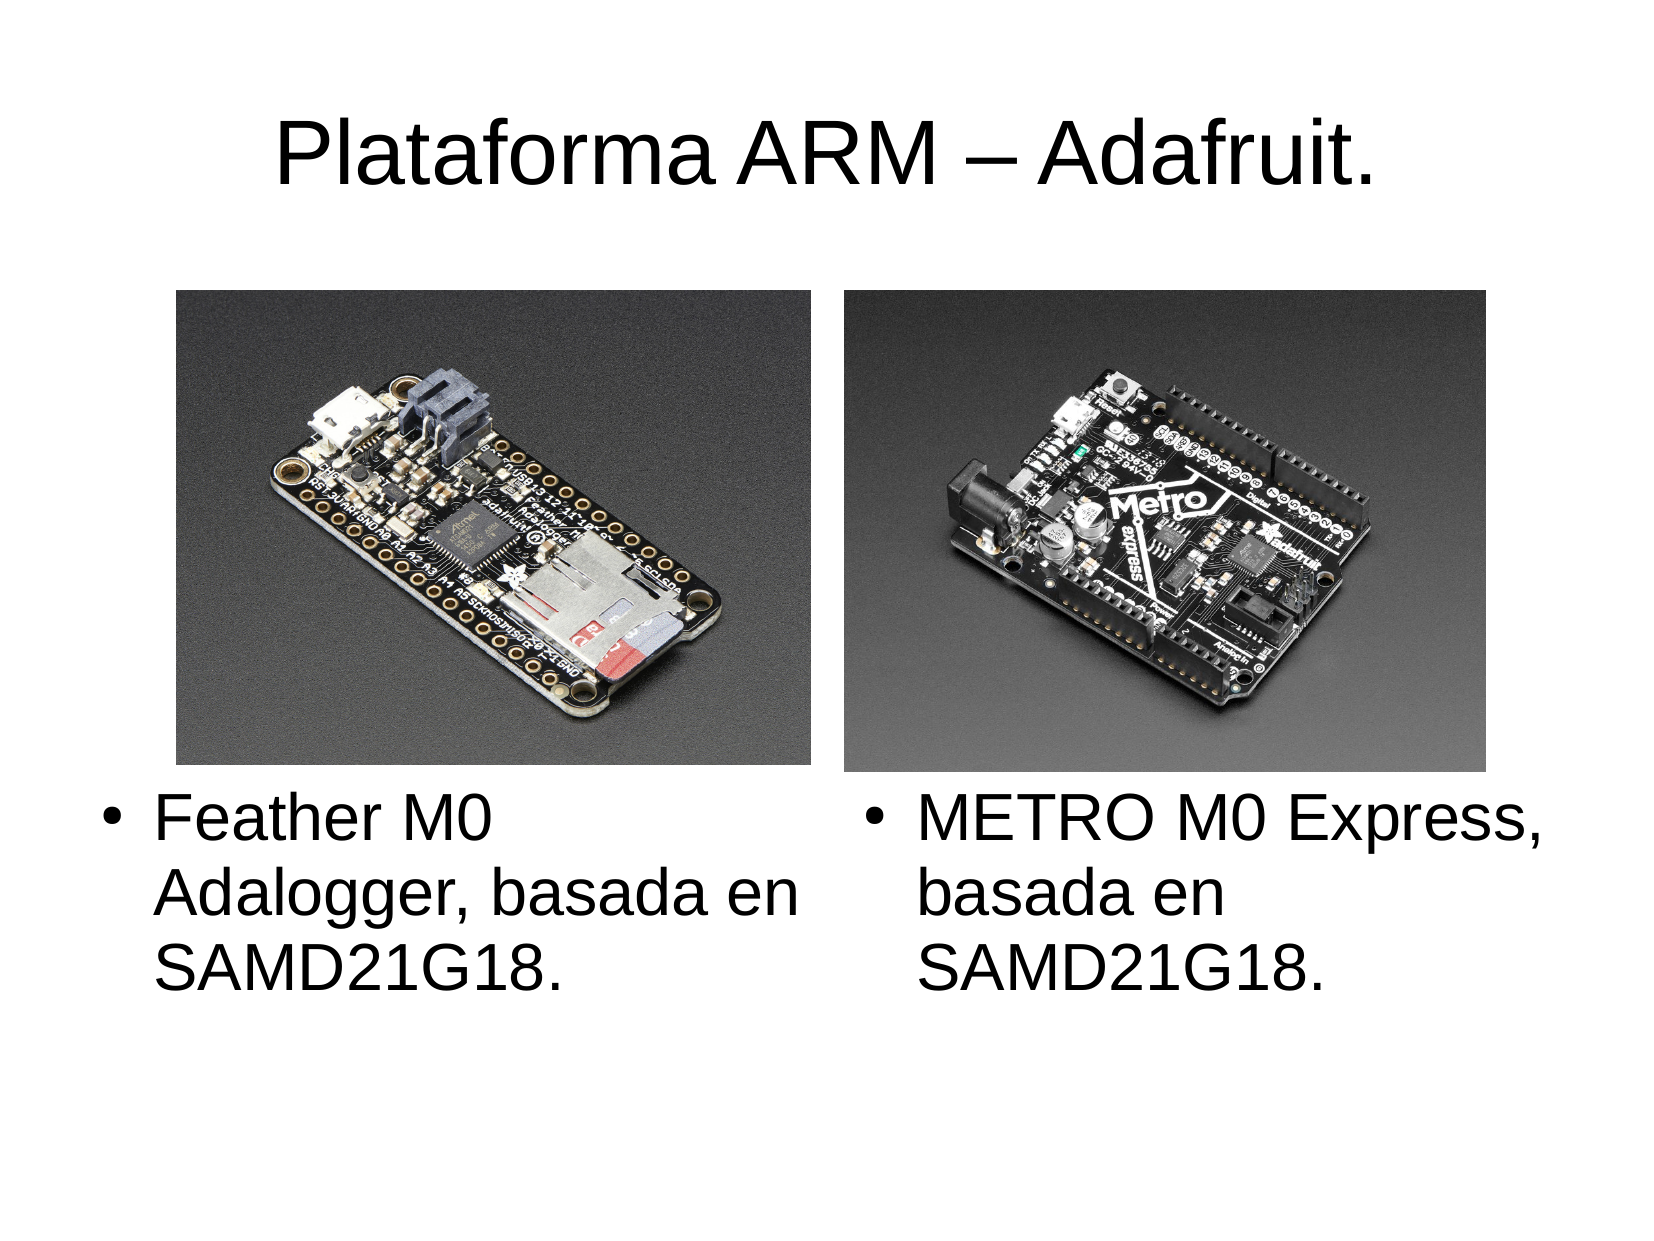

# Plataforma ARM – Adafruit.
Feather M0 Adalogger, basada en SAMD21G18.
METRO M0 Express, basada en SAMD21G18.